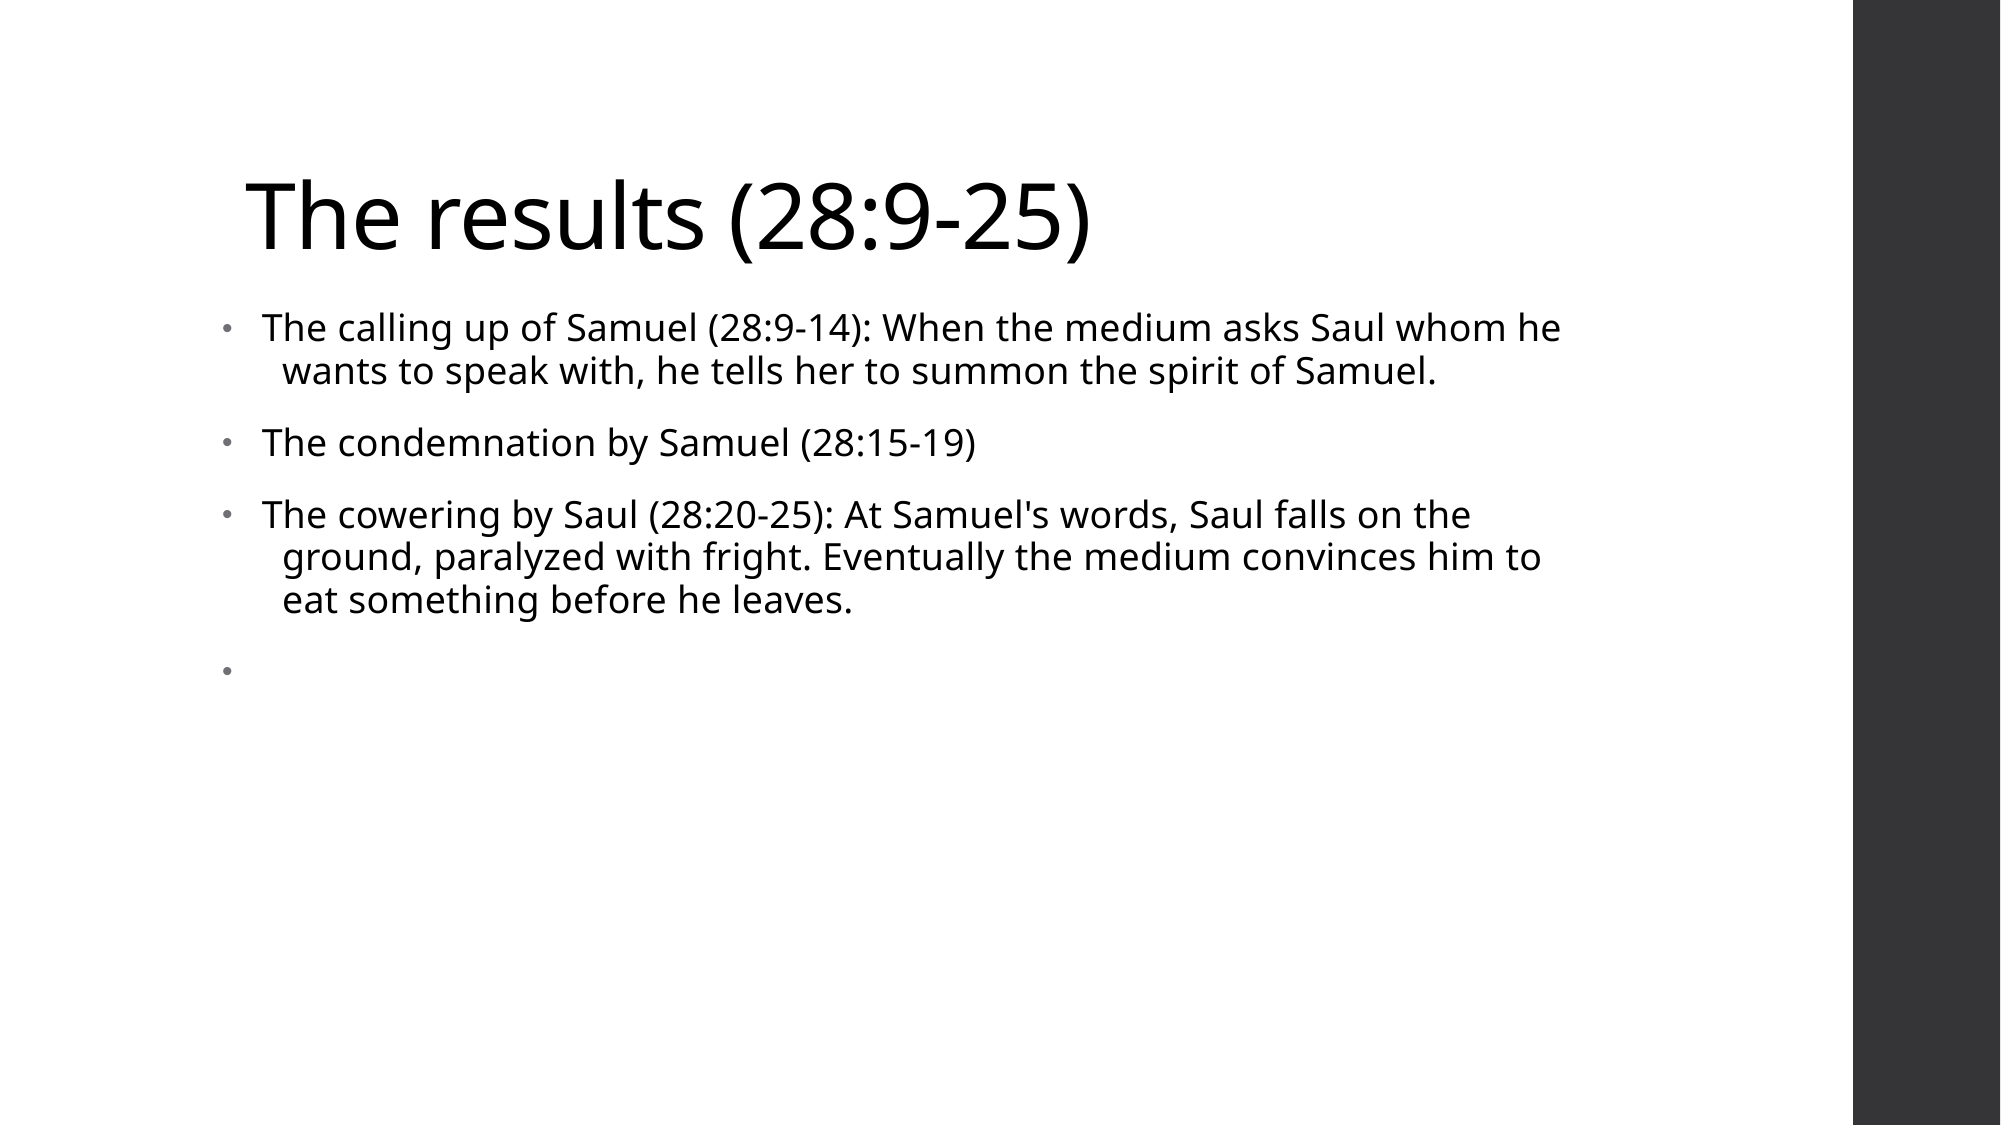

# The results (28:9-25)
 The calling up of Samuel (28:9-14): When the medium asks Saul whom he wants to speak with, he tells her to summon the spirit of Samuel.
 The condemnation by Samuel (28:15-19)
 The cowering by Saul (28:20-25): At Samuel's words, Saul falls on the ground, paralyzed with fright. Eventually the medium convinces him to eat something before he leaves.